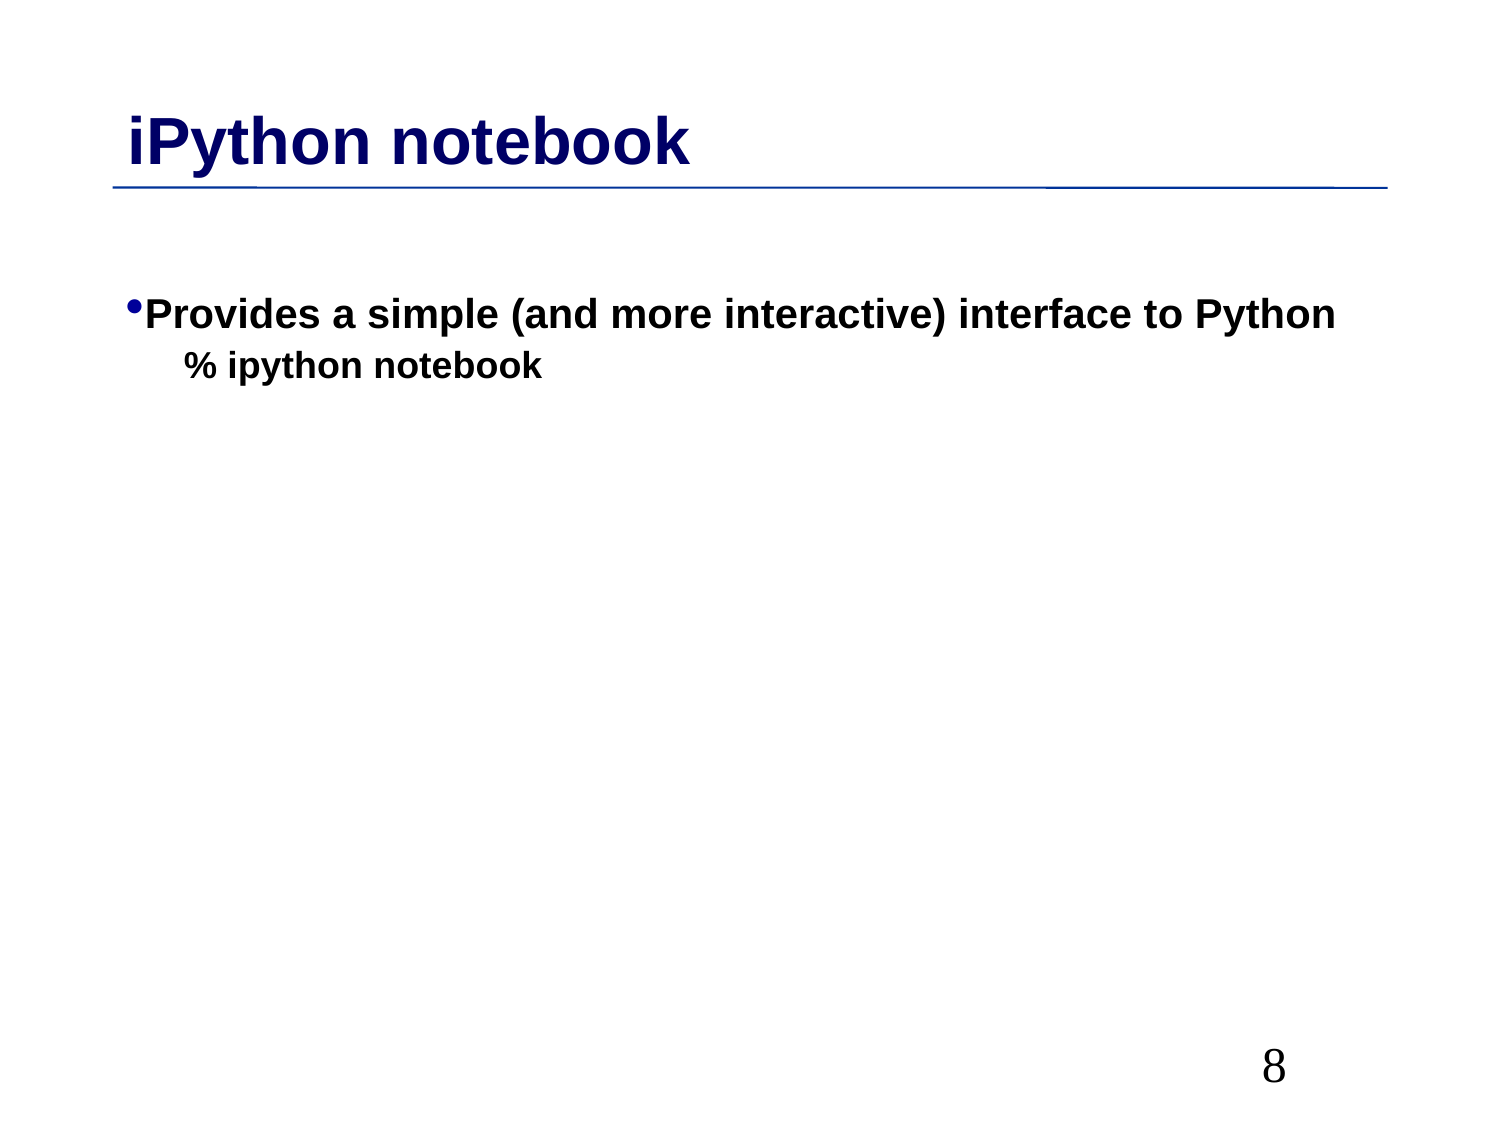

# iPython notebook
Provides a simple (and more interactive) interface to Python
	% ipython notebook